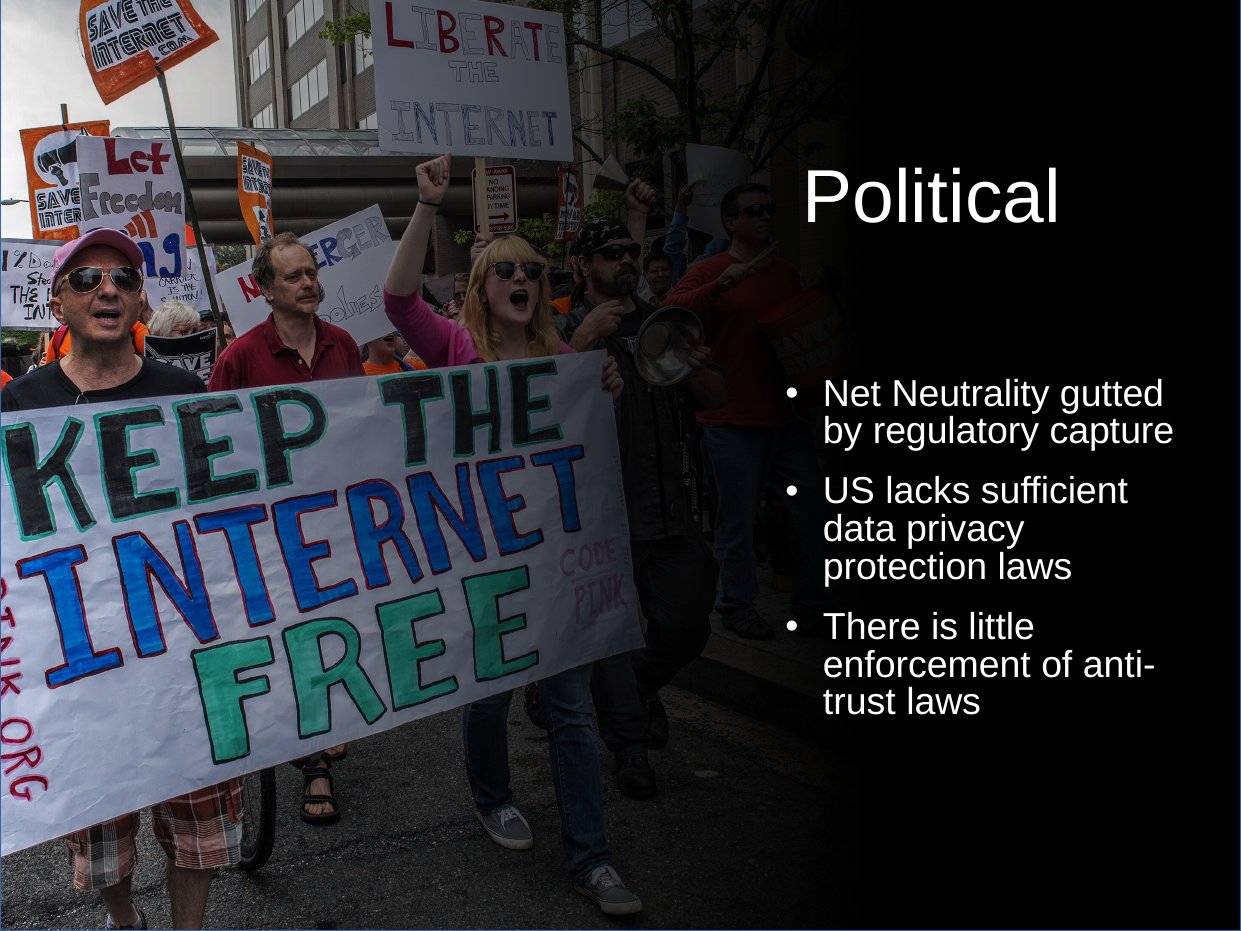

Political
Net Neutrality gutted by regulatory capture
US lacks sufficient data privacy protection laws
There is little enforcement of anti-trust laws